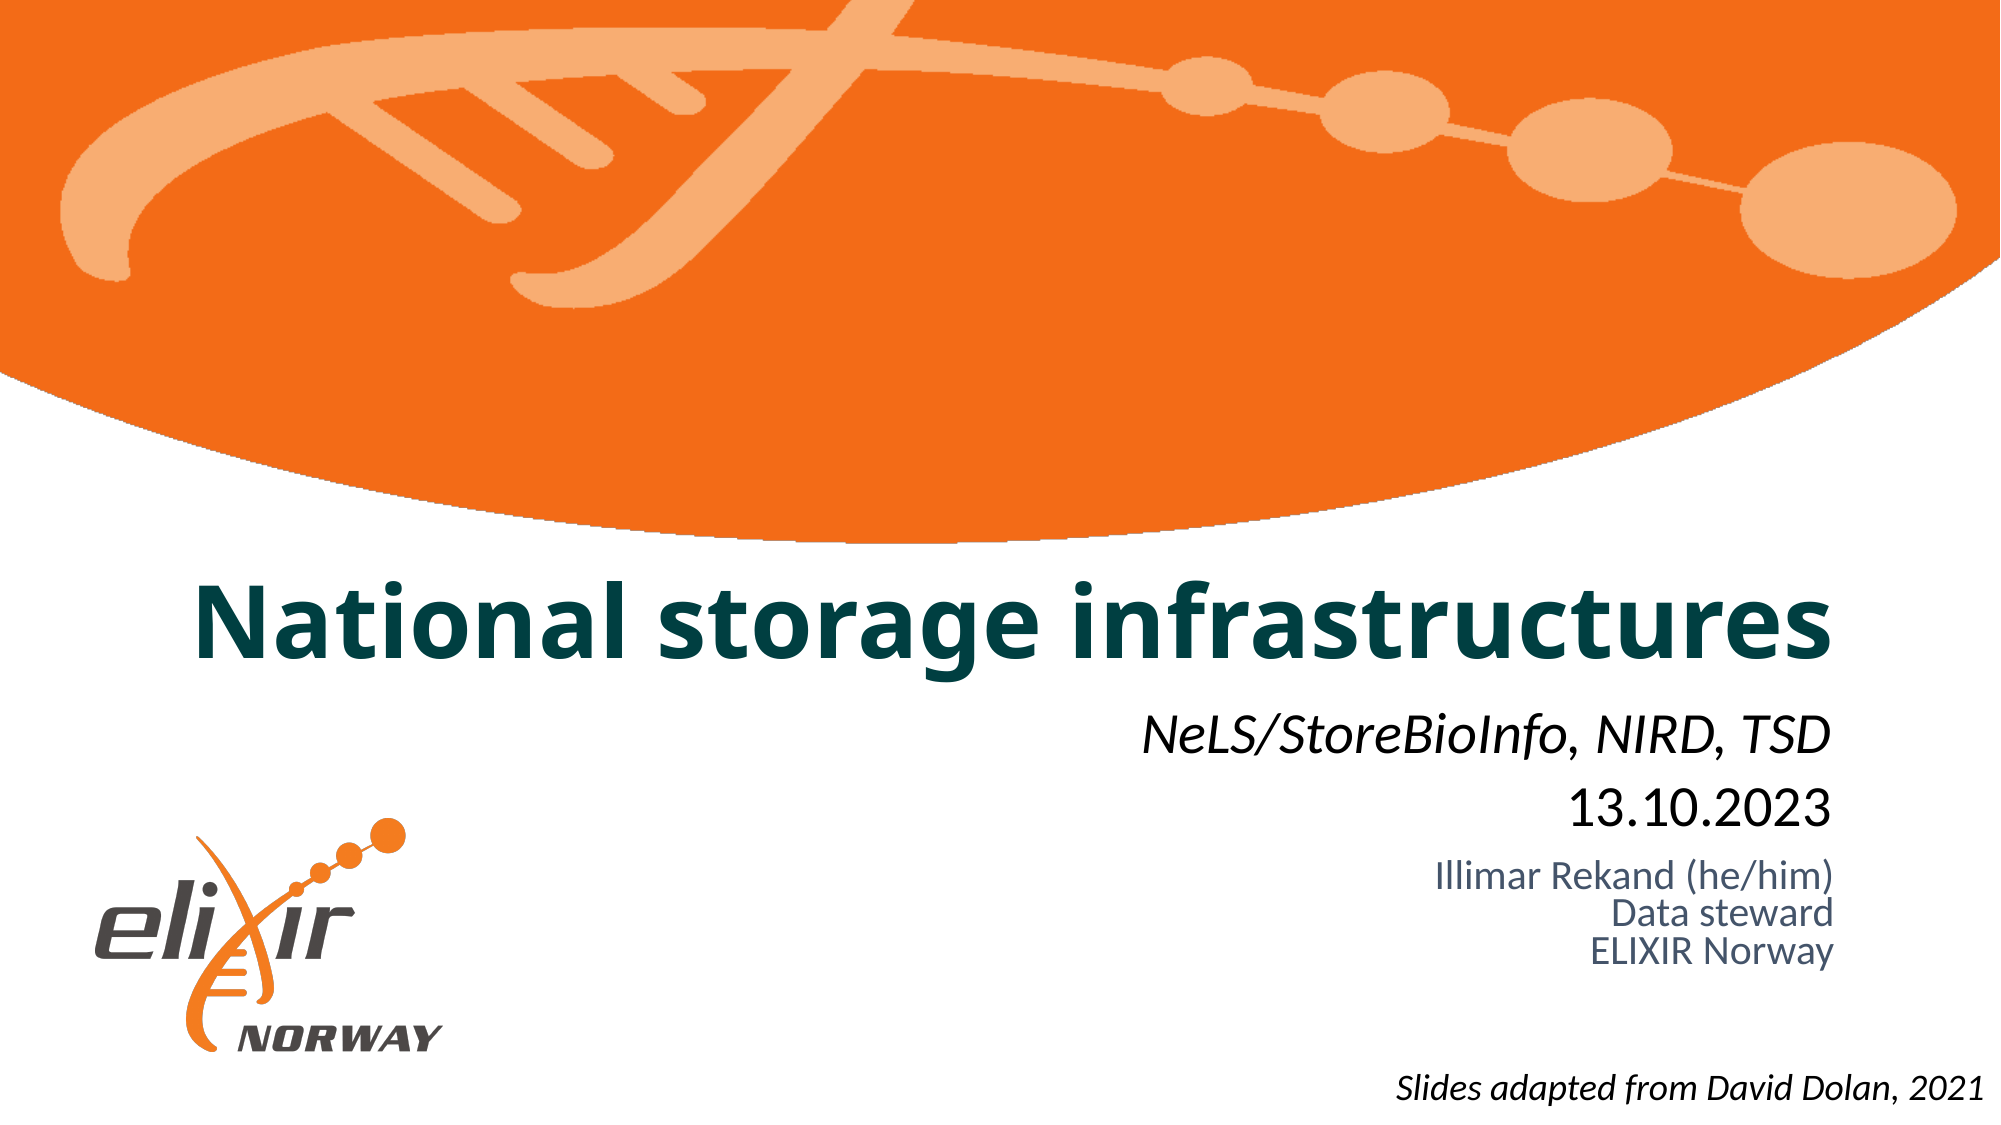

# National storage infrastructures
NeLS/StoreBioInfo, NIRD, TSD
13.10.2023
Illimar Rekand (he/him)
Data steward
ELIXIR Norway
Slides adapted from David Dolan, 2021